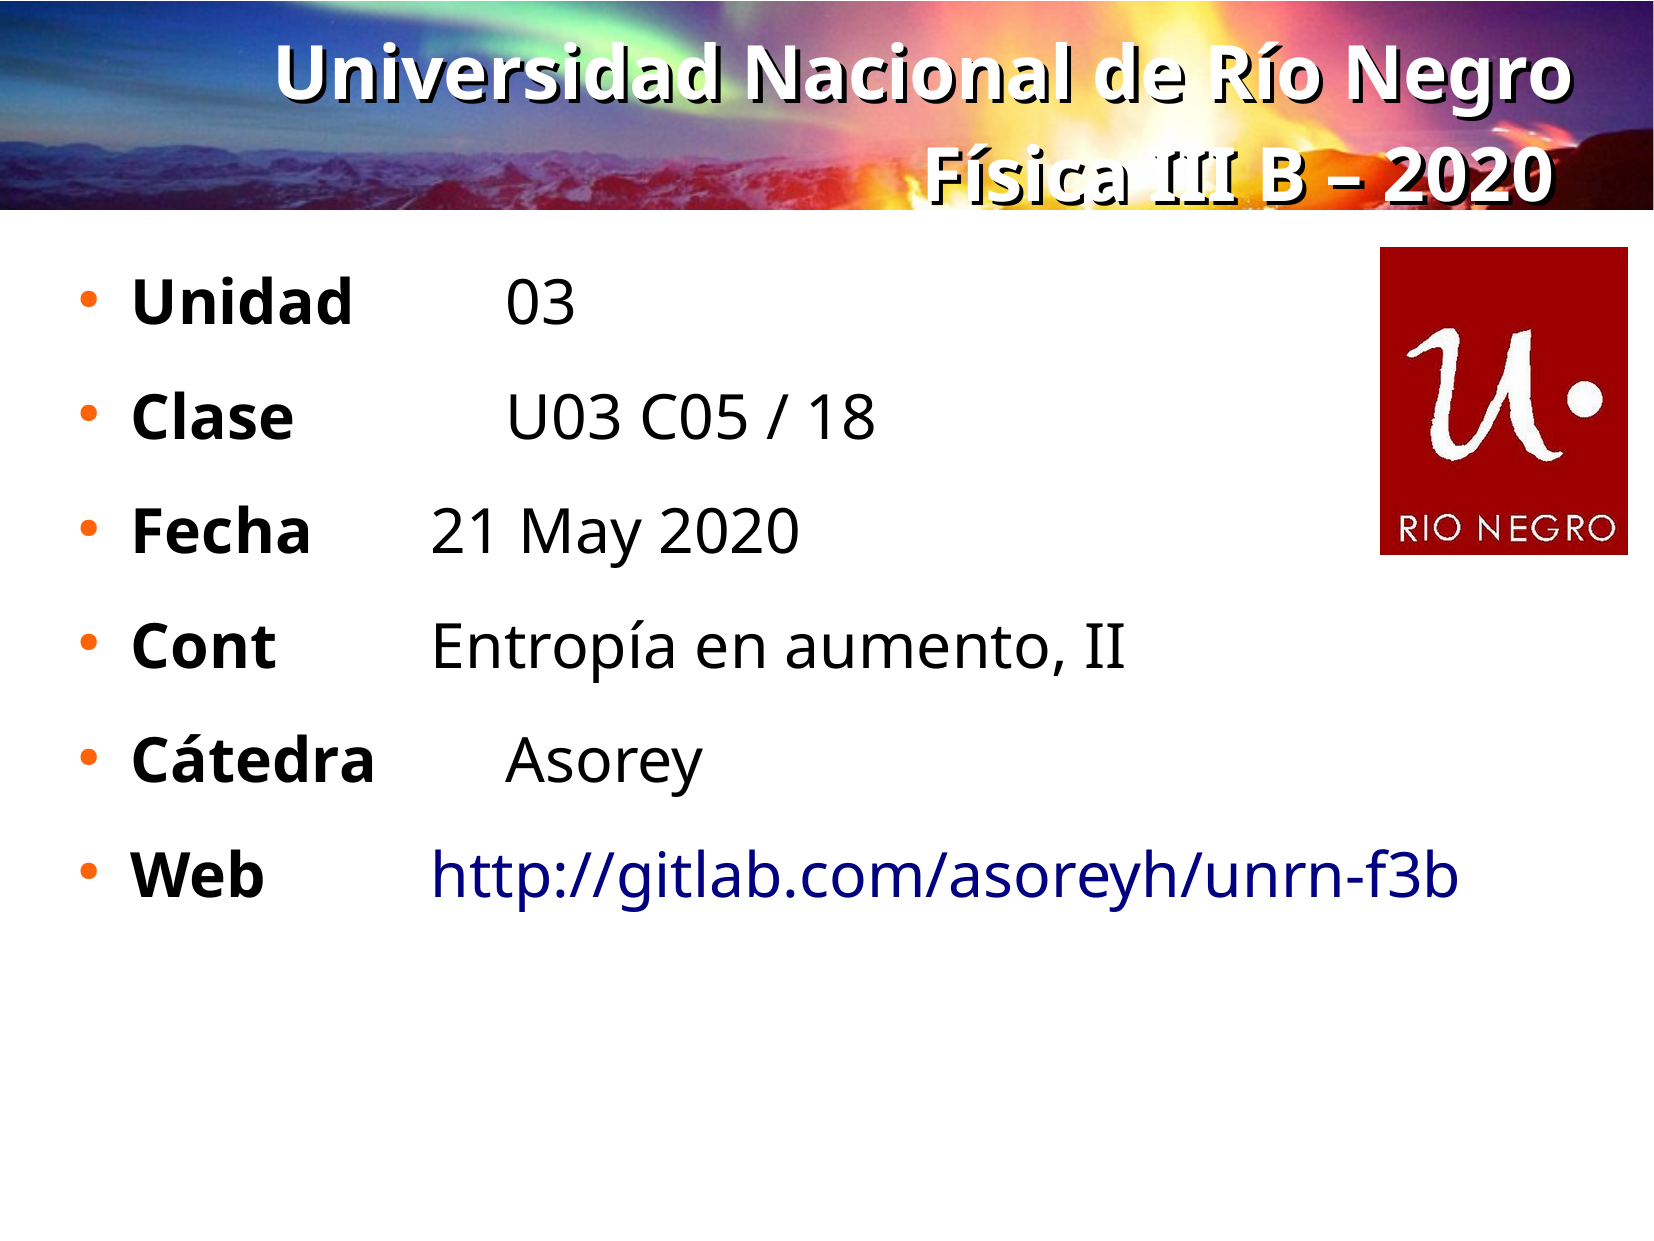

# Universidad Nacional de Río Negro Física III B – 2020
Unidad 		03
Clase			U03 C05 / 18
Fecha		21 May 2020
Cont			Entropía en aumento, II
Cátedra		Asorey
Web			http://gitlab.com/asoreyh/unrn-f3b